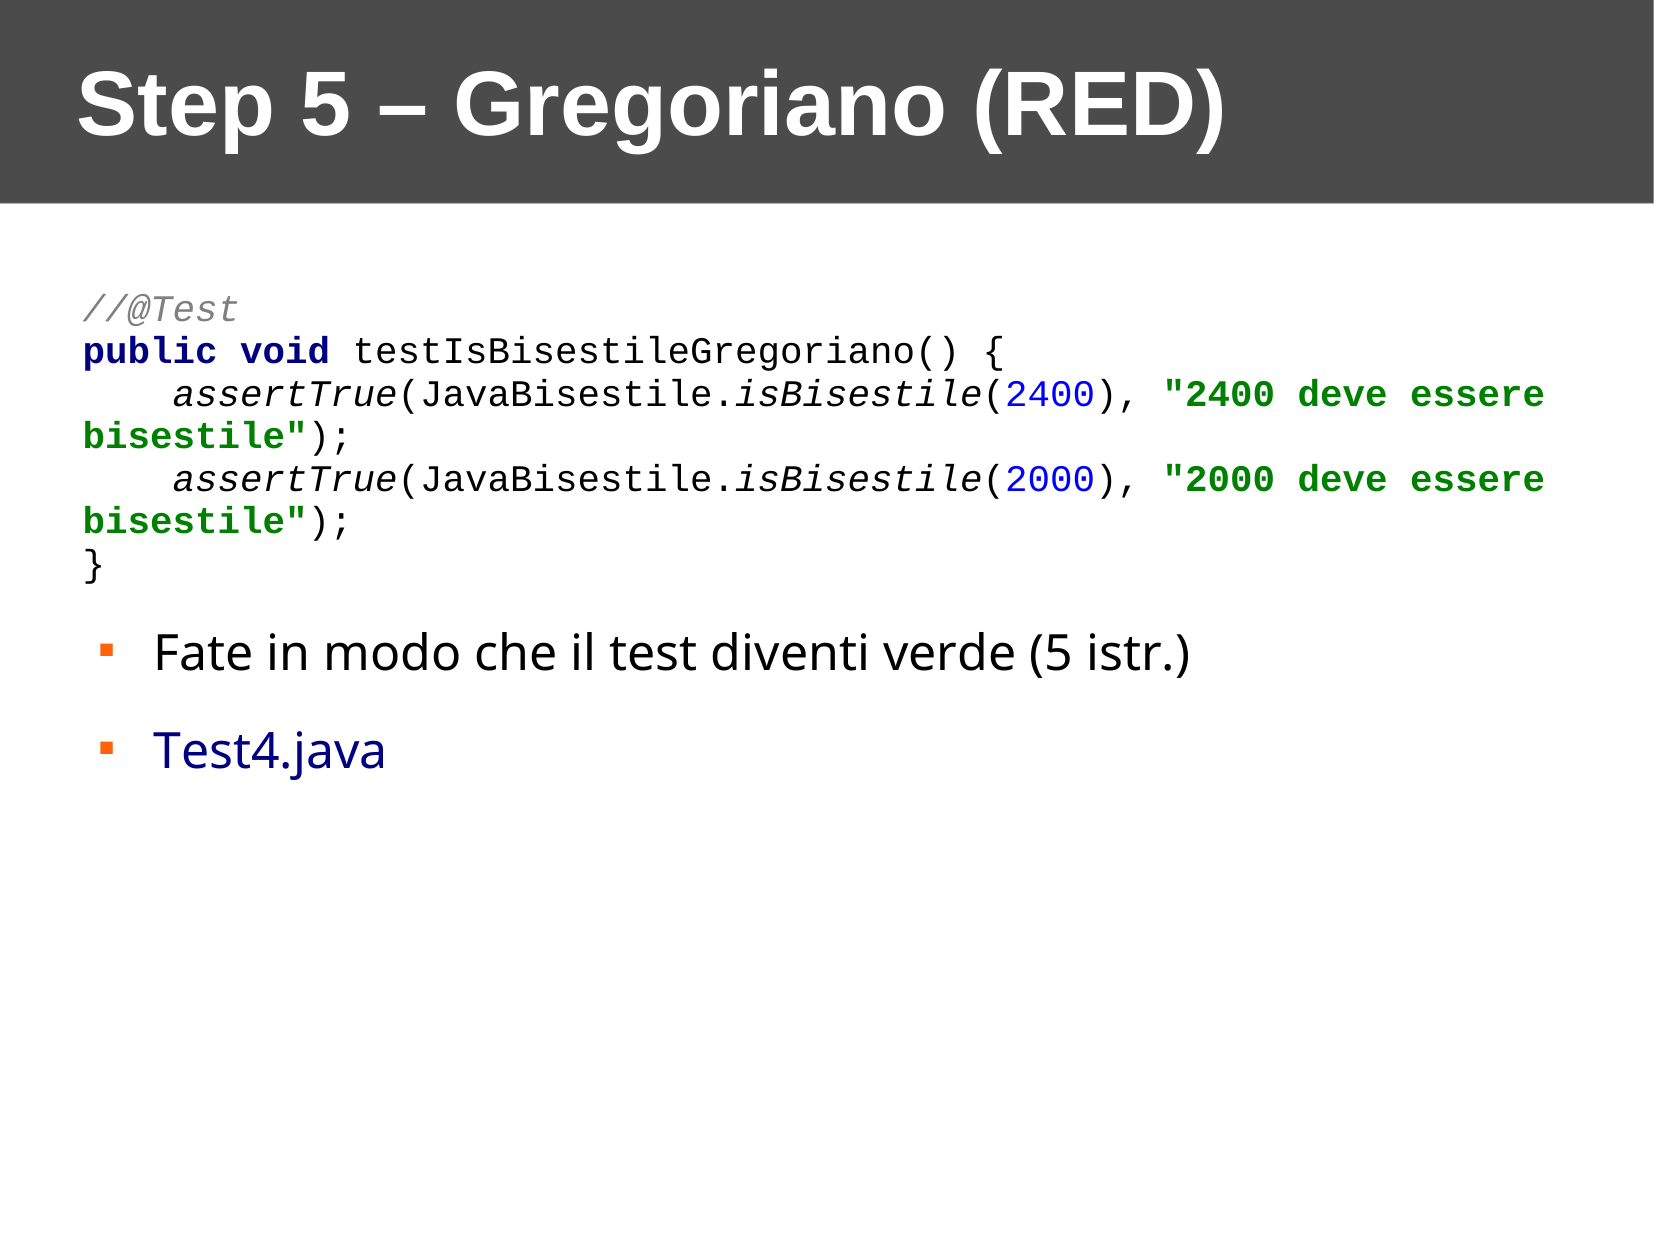

# Step 5 – Gregoriano (RED)
//@Test
public void testIsBisestileGregoriano() {
 assertTrue(JavaBisestile.isBisestile(2400), "2400 deve essere bisestile");
 assertTrue(JavaBisestile.isBisestile(2000), "2000 deve essere bisestile");
}
Fate in modo che il test diventi verde (5 istr.)
Test4.java